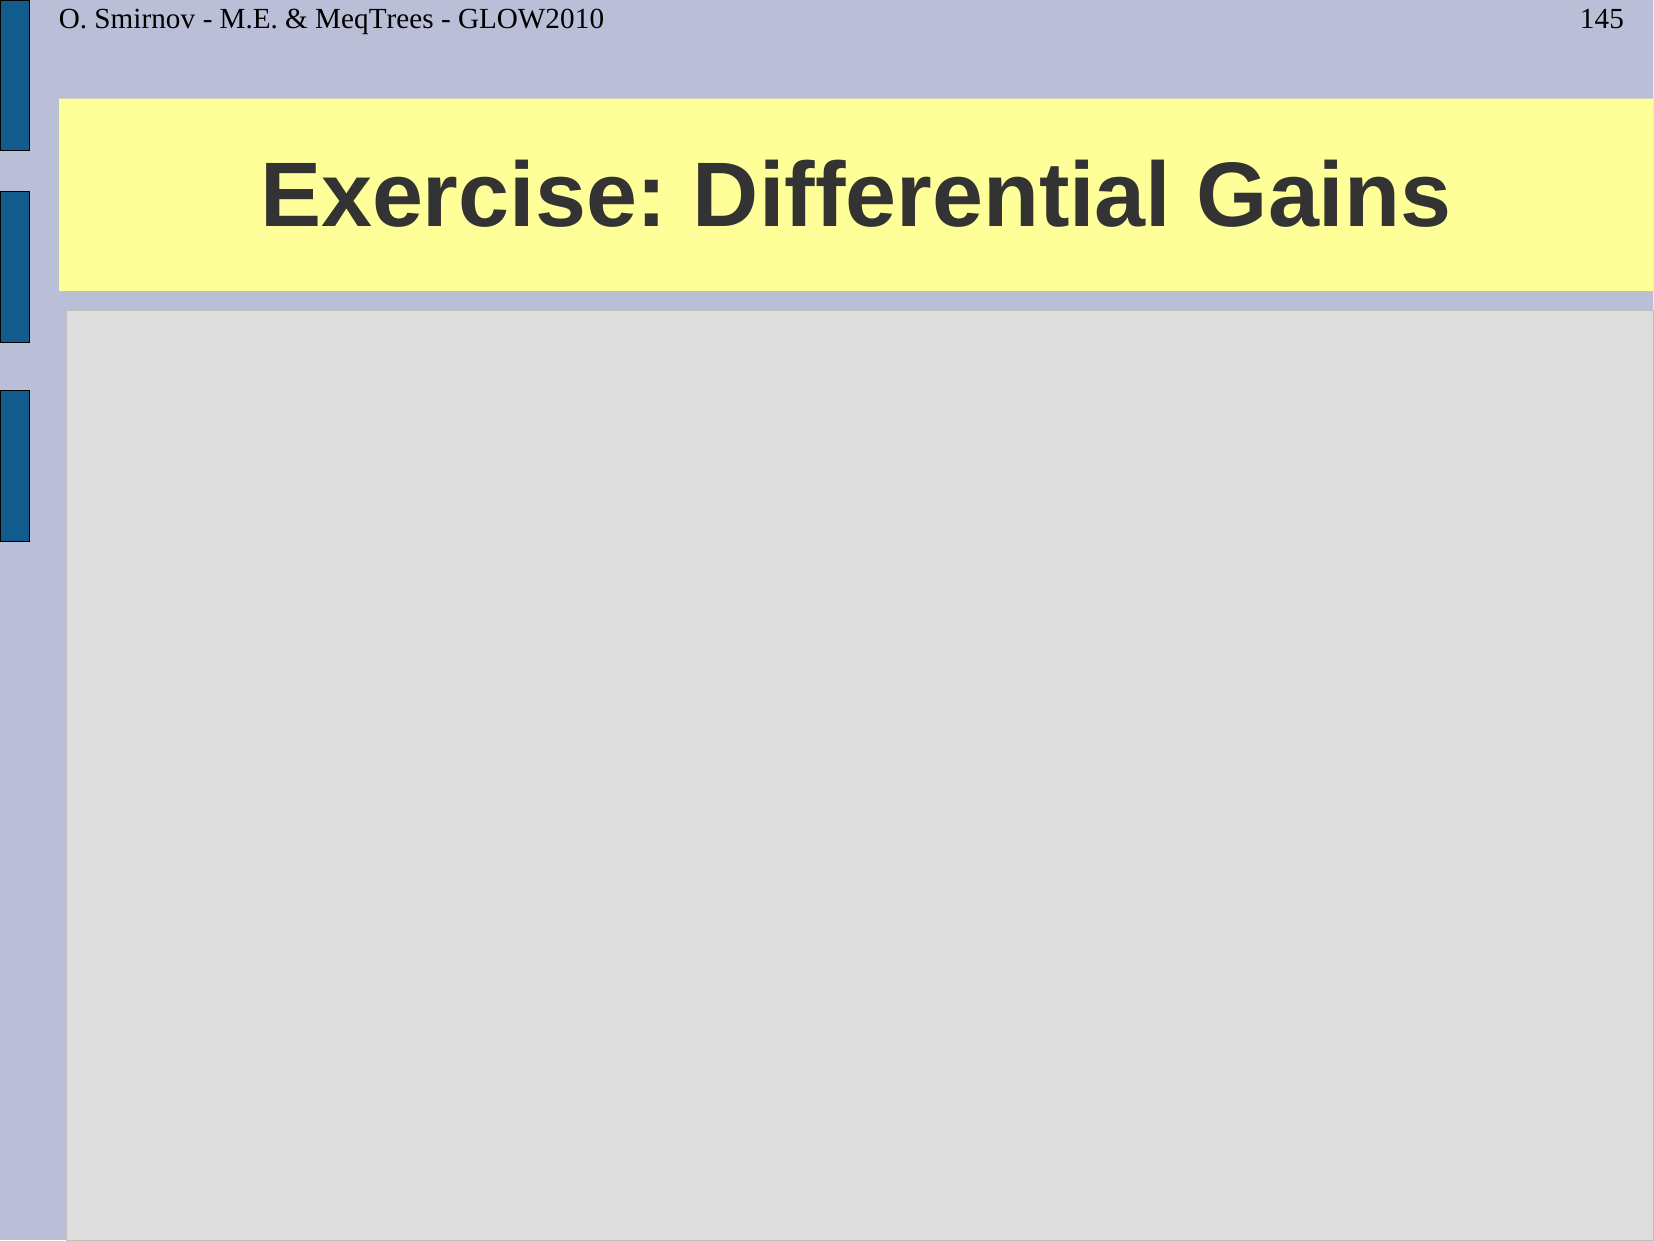

O. Smirnov - M.E. & MeqTrees - GLOW2010
145
# Exercise: Differential Gains